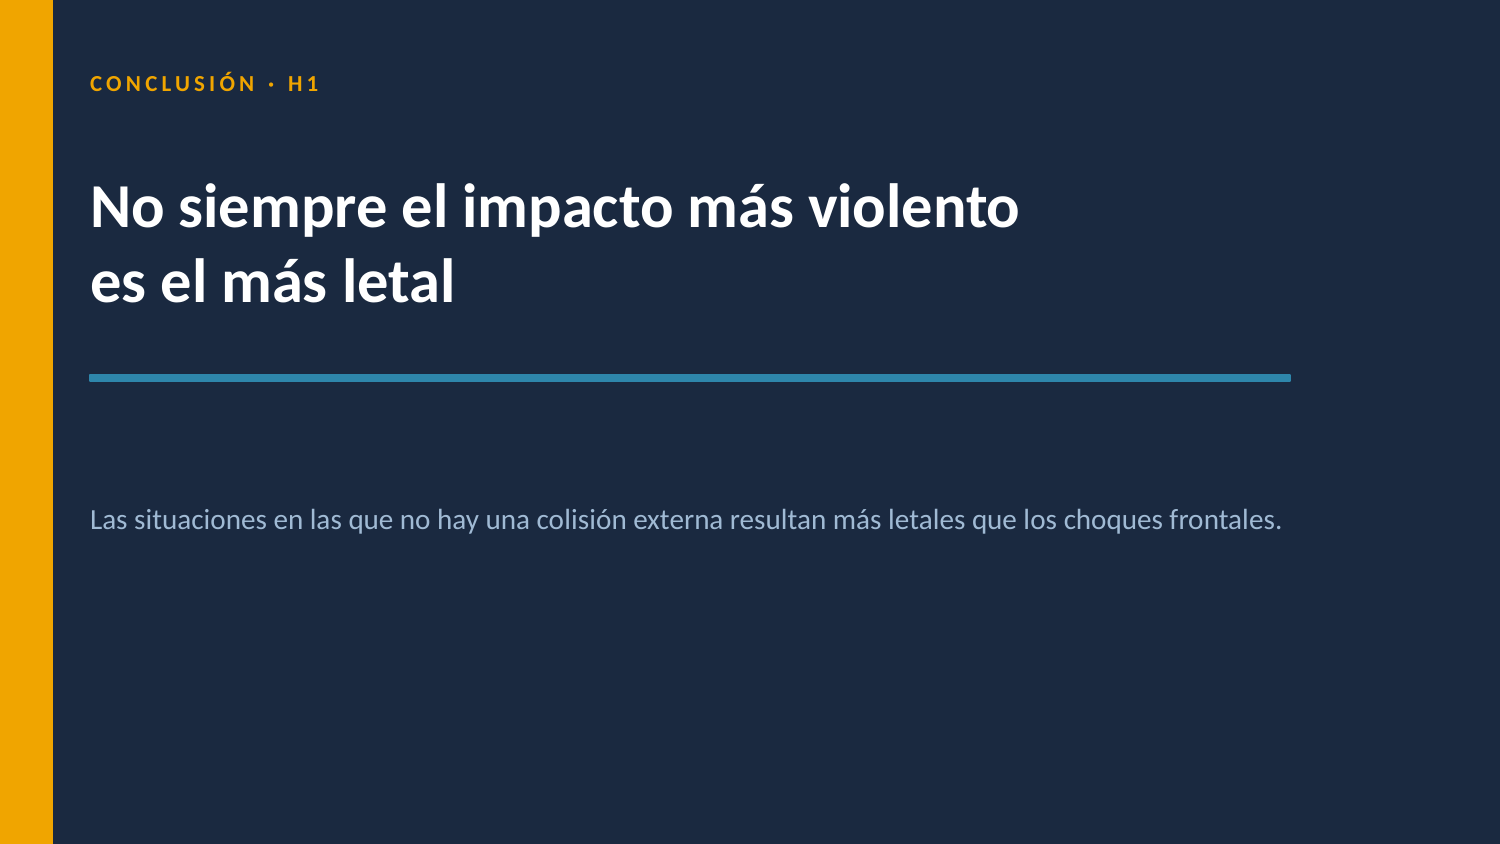

CONCLUSIÓN · H1
No siempre el impacto más violento
es el más letal
Las situaciones en las que no hay una colisión externa resultan más letales que los choques frontales.